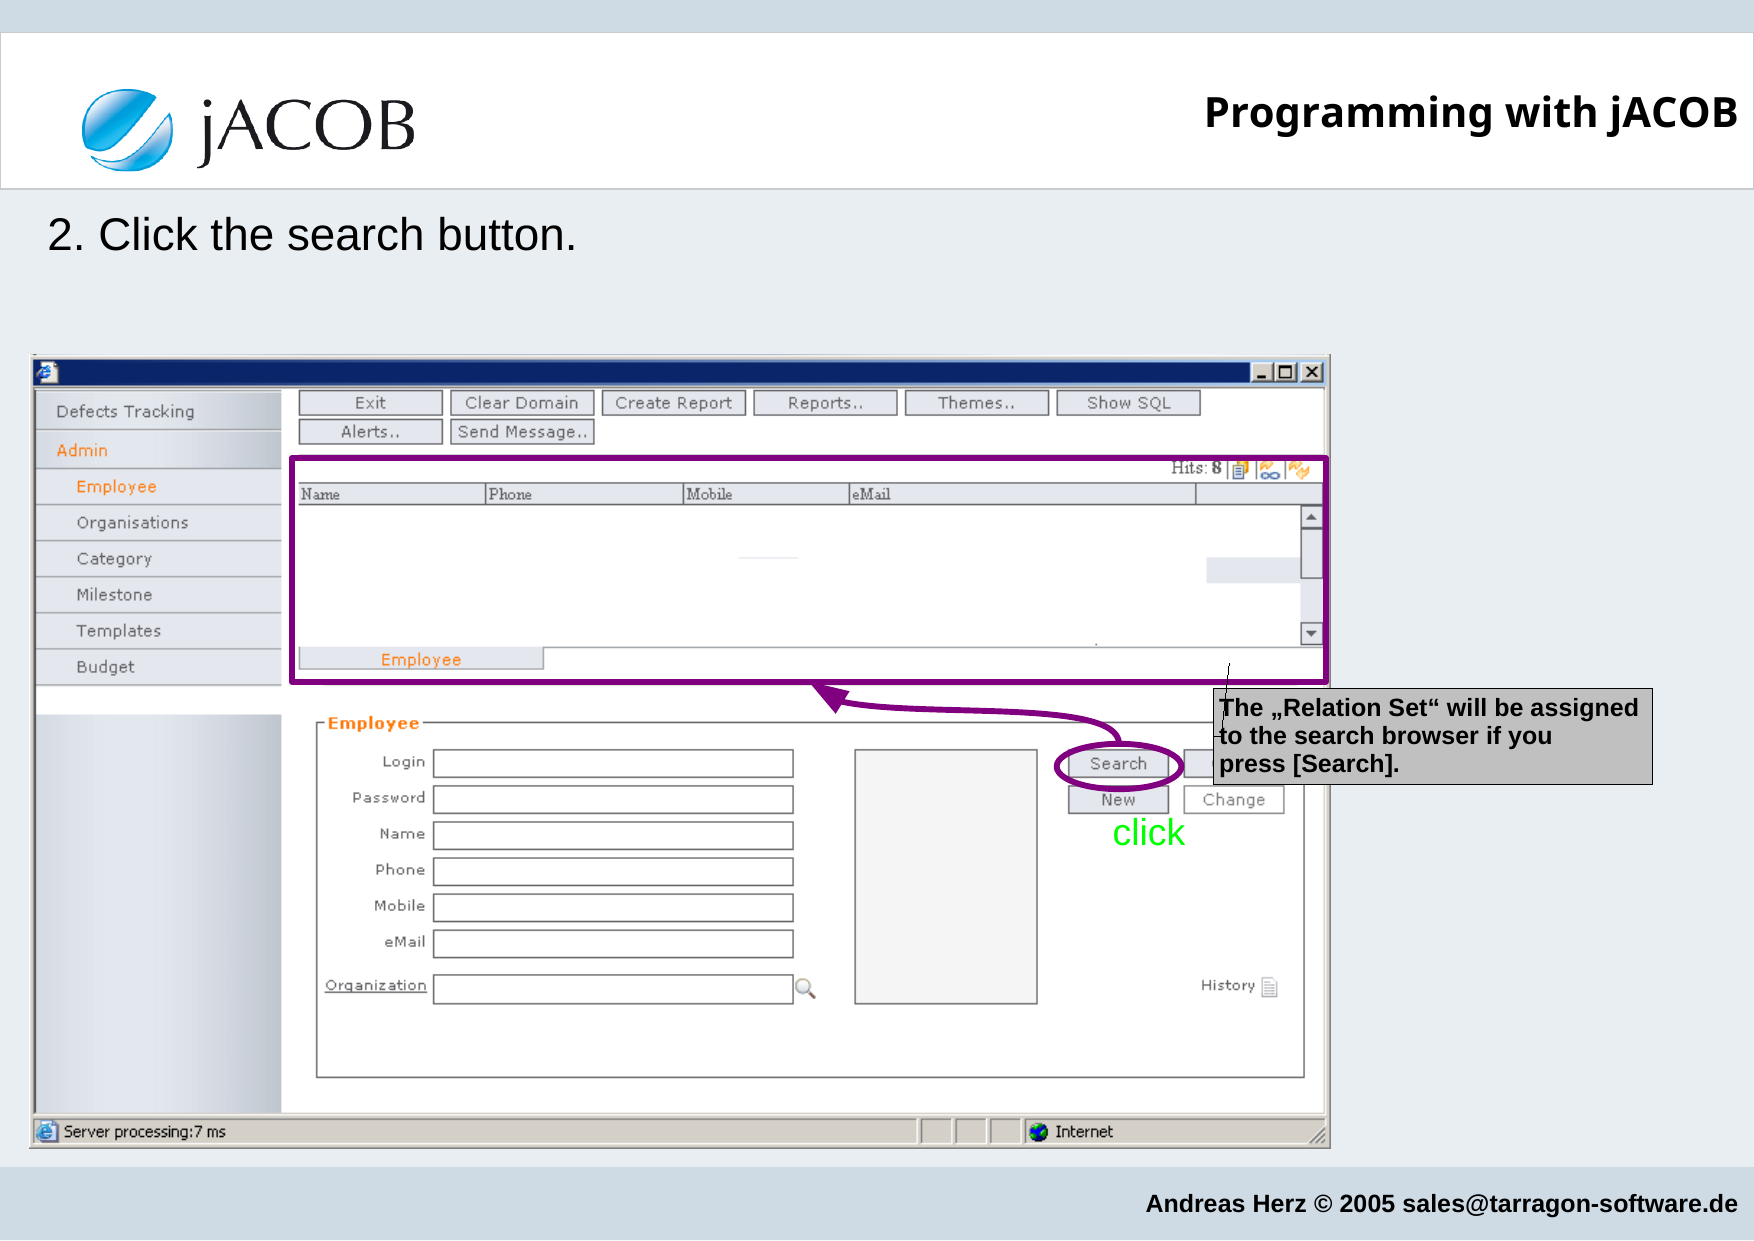

# Programming with jACOB
2. Click the search button.
 click
Andreas Herz © 2005 sales@tarragon-software.de